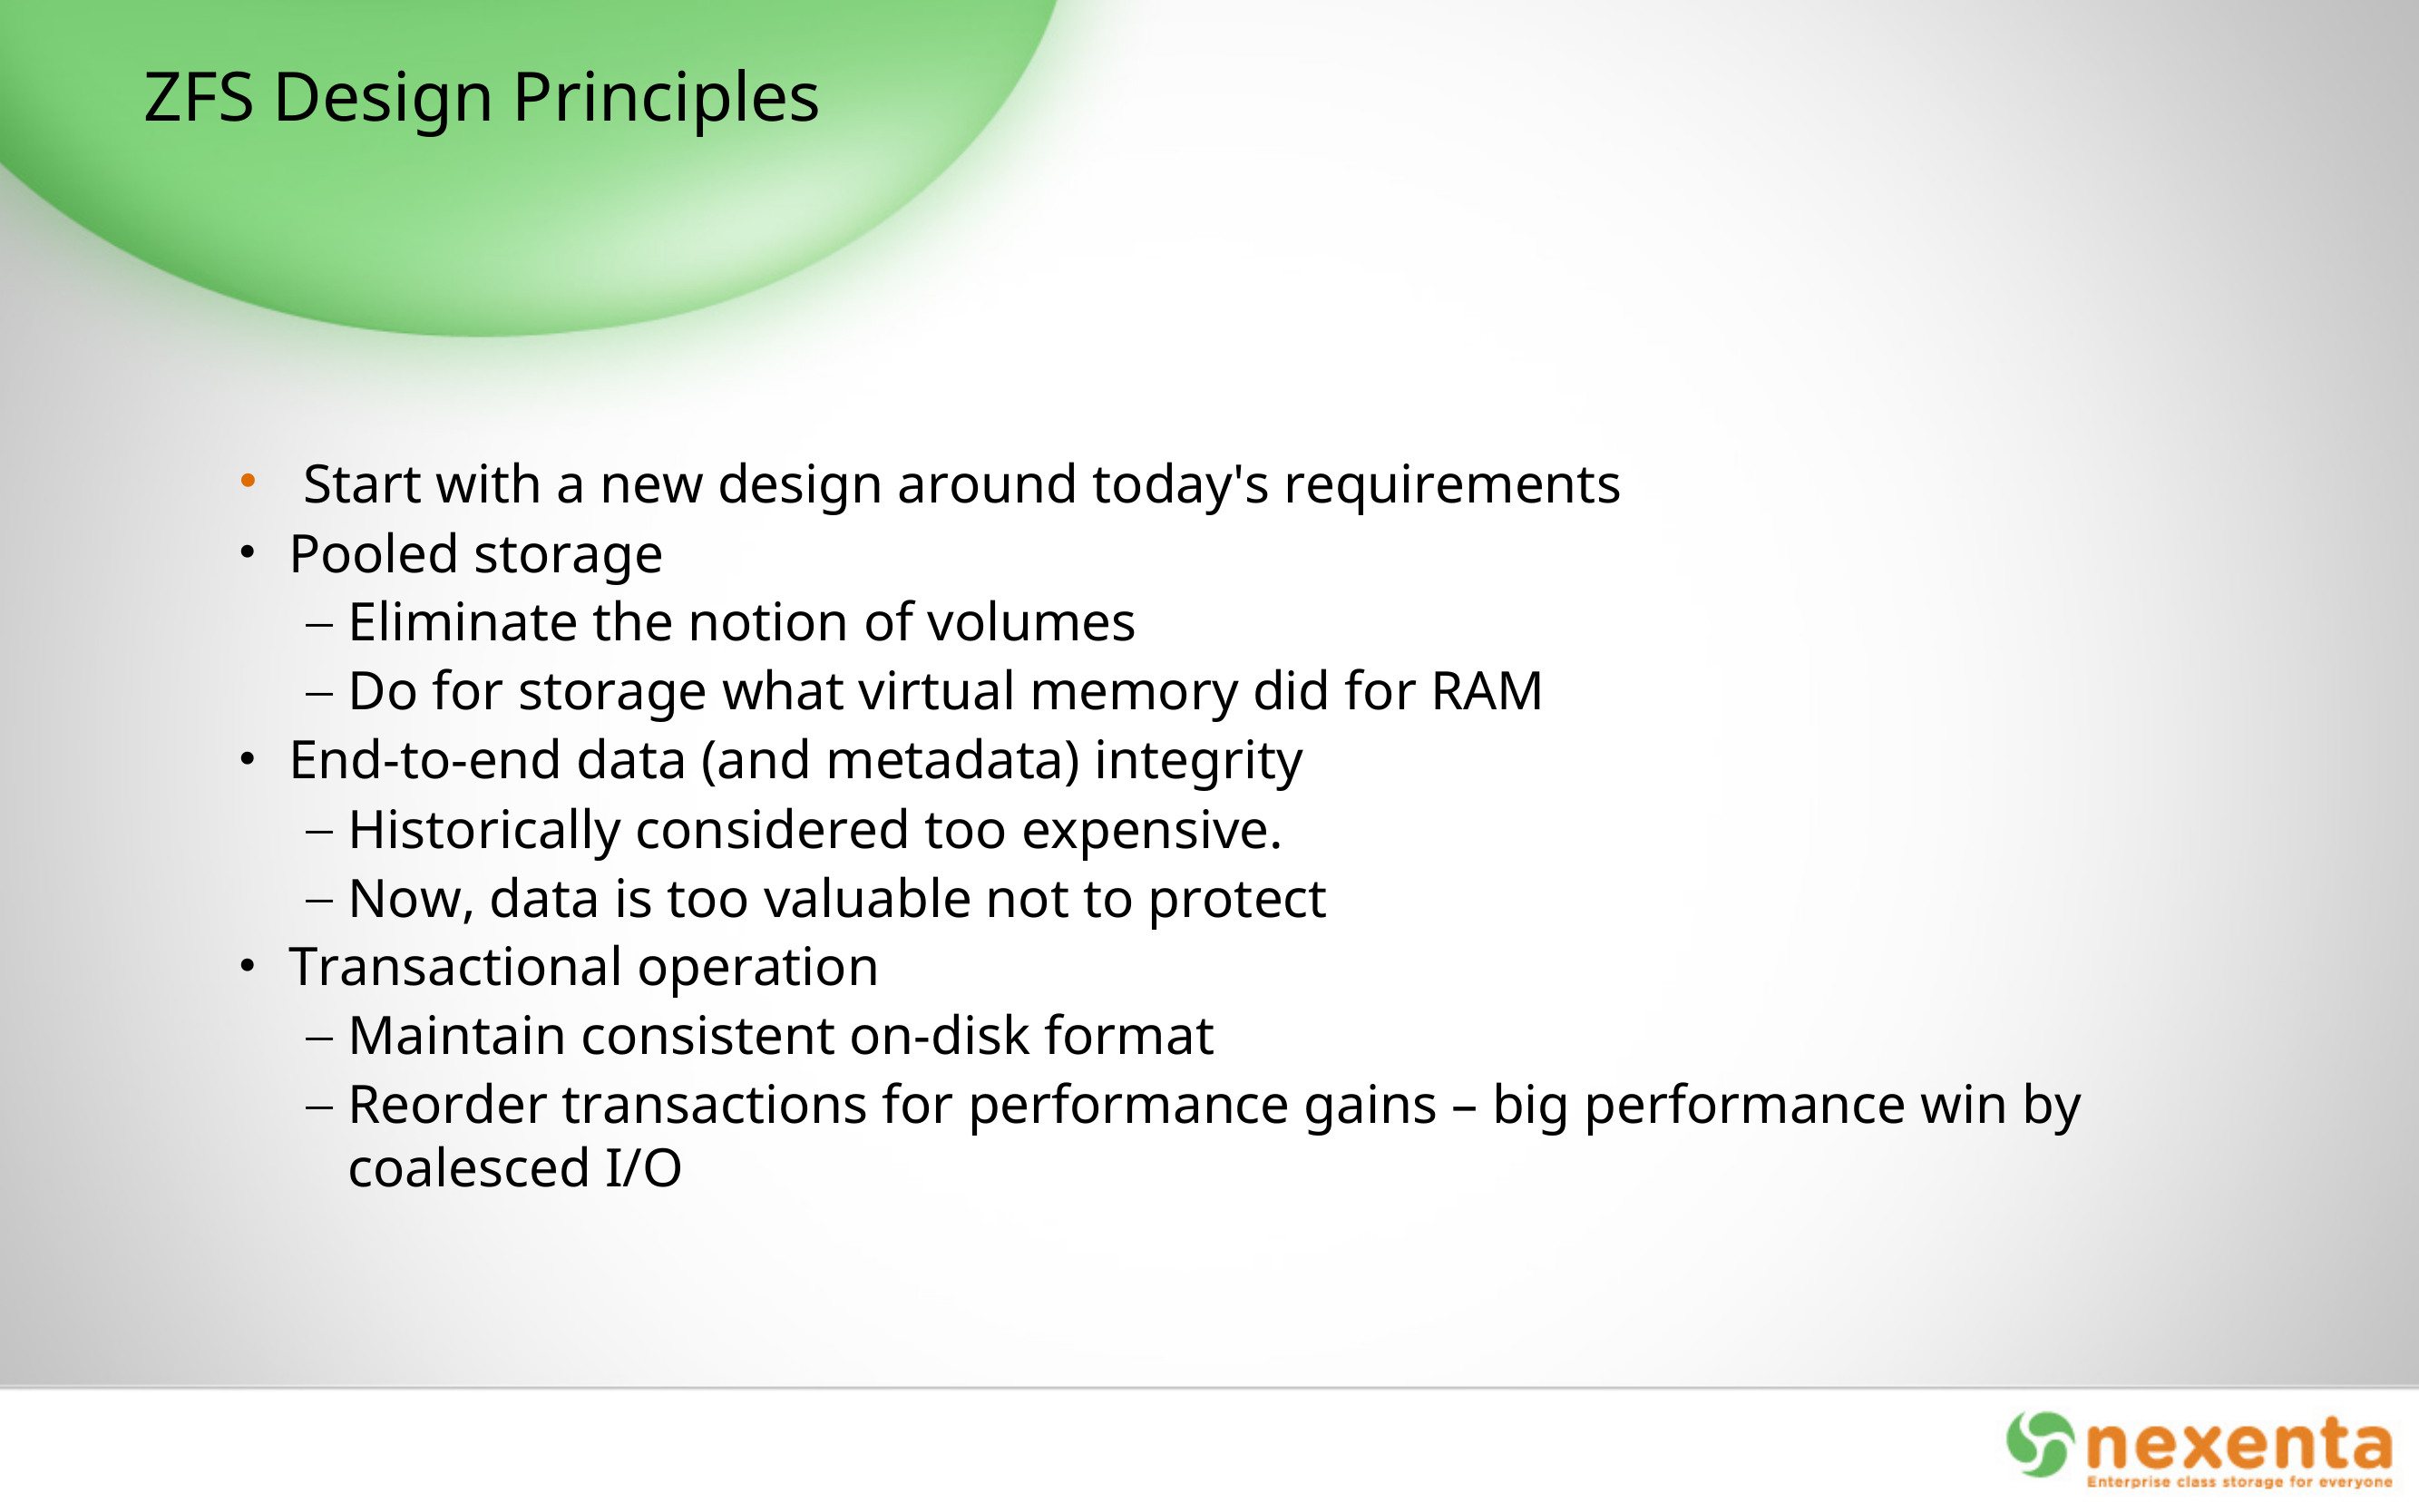

ZFS Design Principles
 Start with a new design around today's requirements
Pooled storage
Eliminate the notion of volumes
Do for storage what virtual memory did for RAM
End-to-end data (and metadata) integrity
Historically considered too expensive.
Now, data is too valuable not to protect
Transactional operation
Maintain consistent on-disk format
Reorder transactions for performance gains – big performance win by coalesced I/O